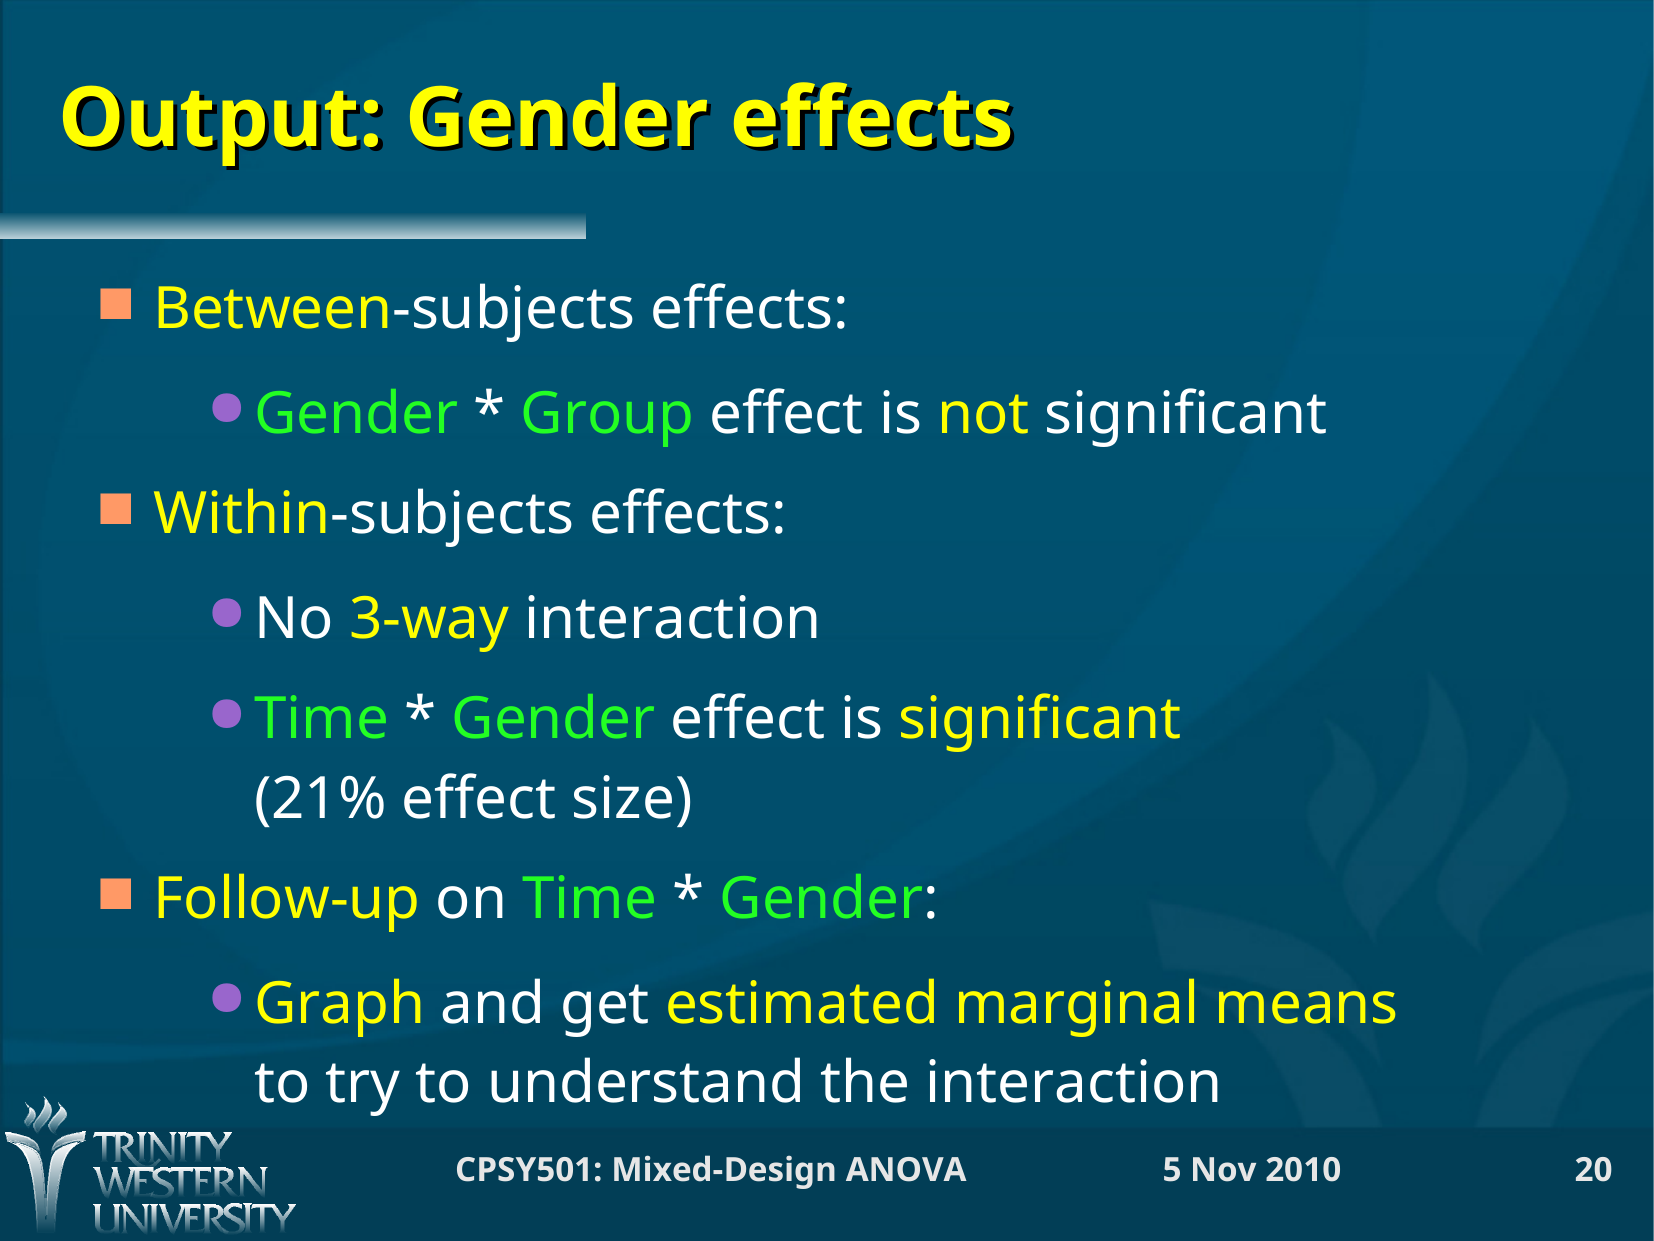

# Output: Gender effects
Between-subjects effects:
Gender * Group effect is not significant
Within-subjects effects:
No 3-way interaction
Time * Gender effect is significant
(21% effect size)
Follow-up on Time * Gender:
Graph and get estimated marginal means
to try to understand the interaction
CPSY501: Mixed-Design ANOVA
5 Nov 2010
20